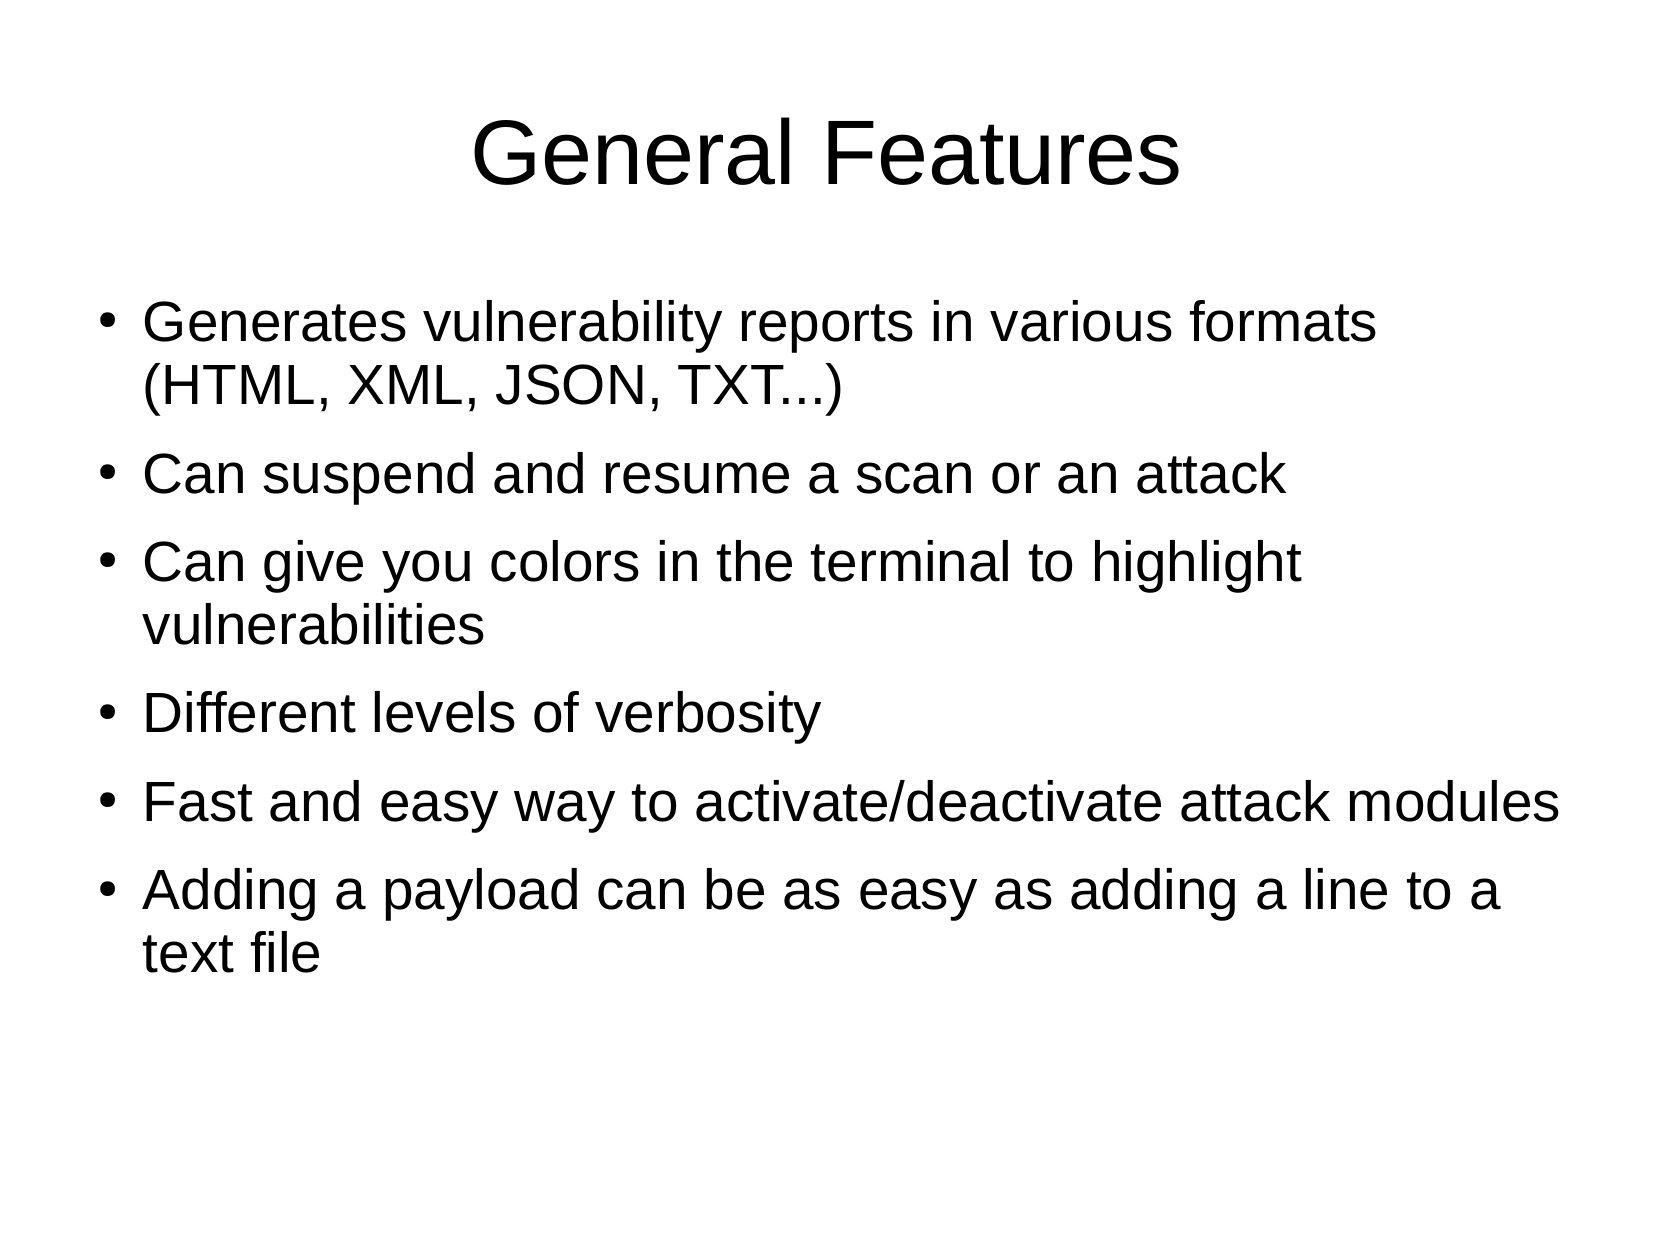

# General Features
Generates vulnerability reports in various formats (HTML, XML, JSON, TXT...)
Can suspend and resume a scan or an attack
Can give you colors in the terminal to highlight vulnerabilities
Different levels of verbosity
Fast and easy way to activate/deactivate attack modules
Adding a payload can be as easy as adding a line to a text file